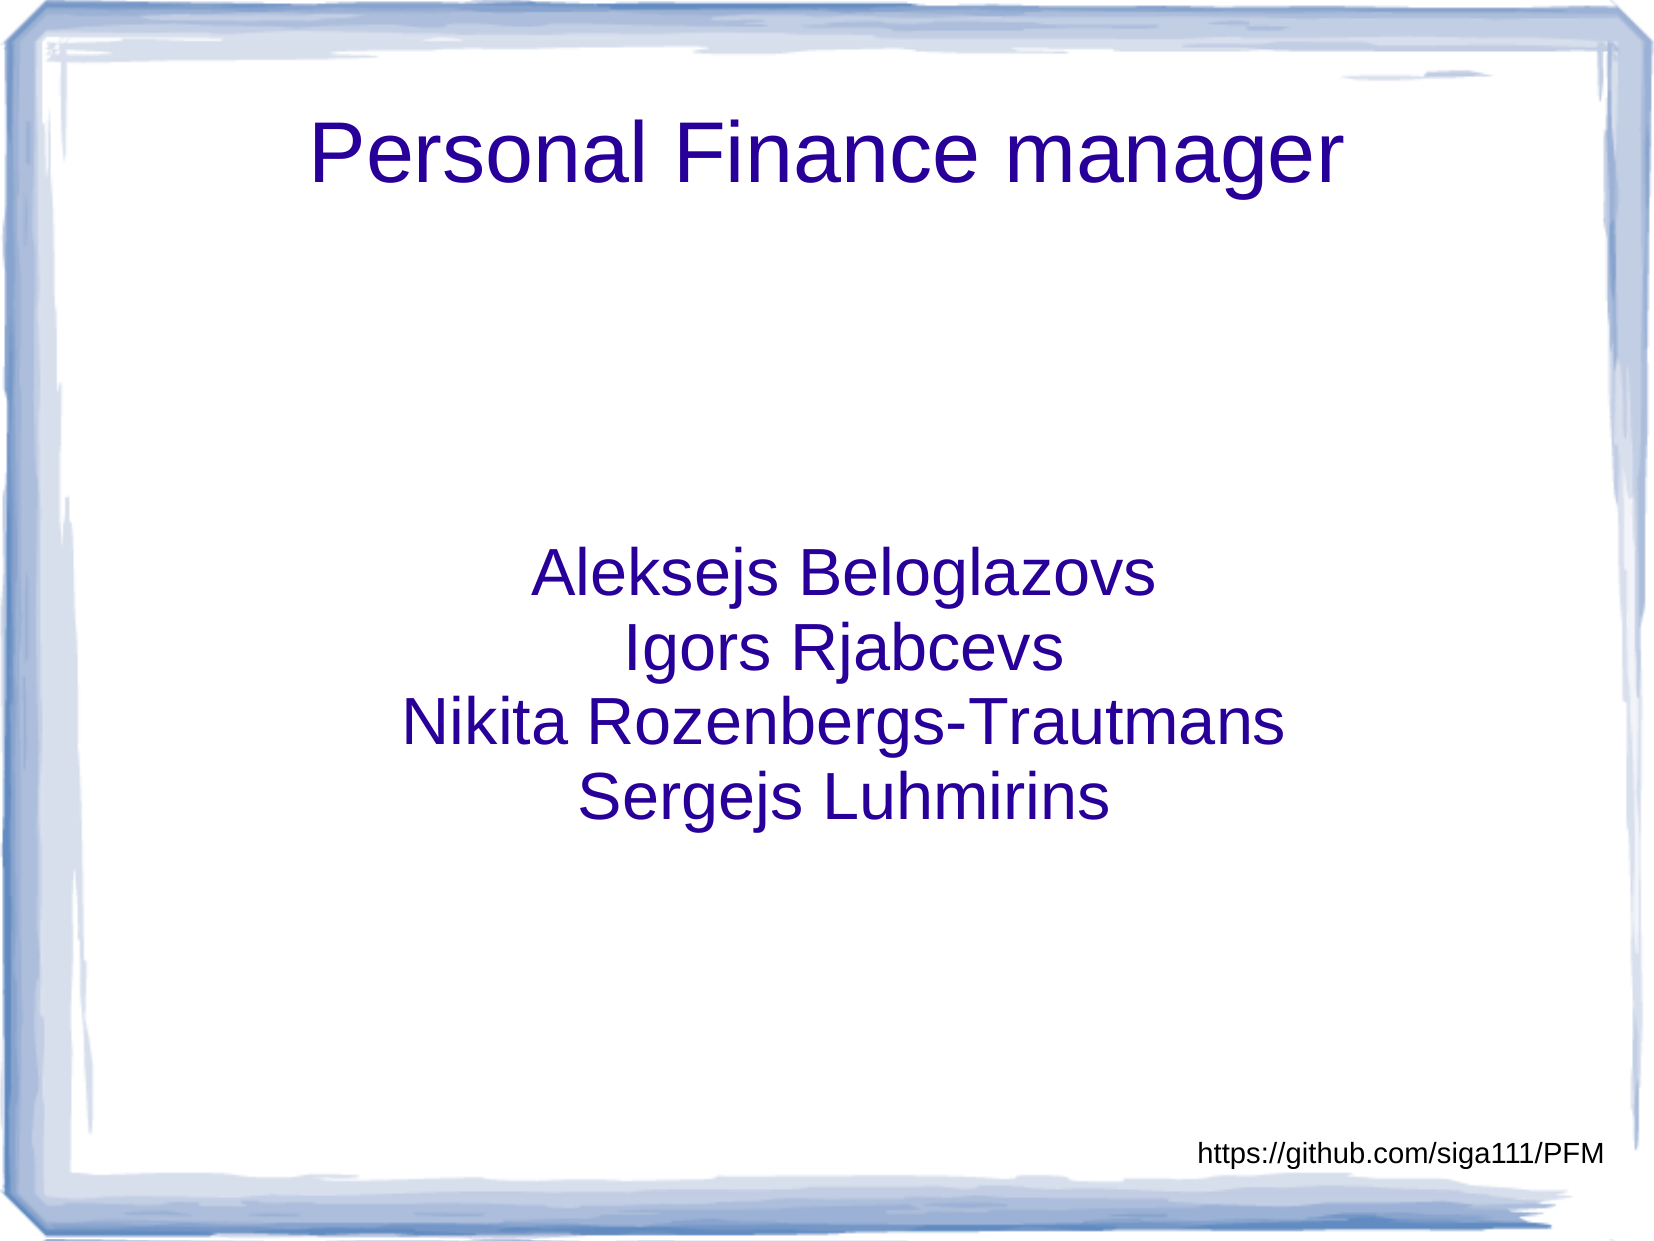

# Personal Finance manager
Aleksejs Beloglazovs
Igors Rjabcevs
Nikita Rozenbergs-Trautmans
Sergejs Luhmirins